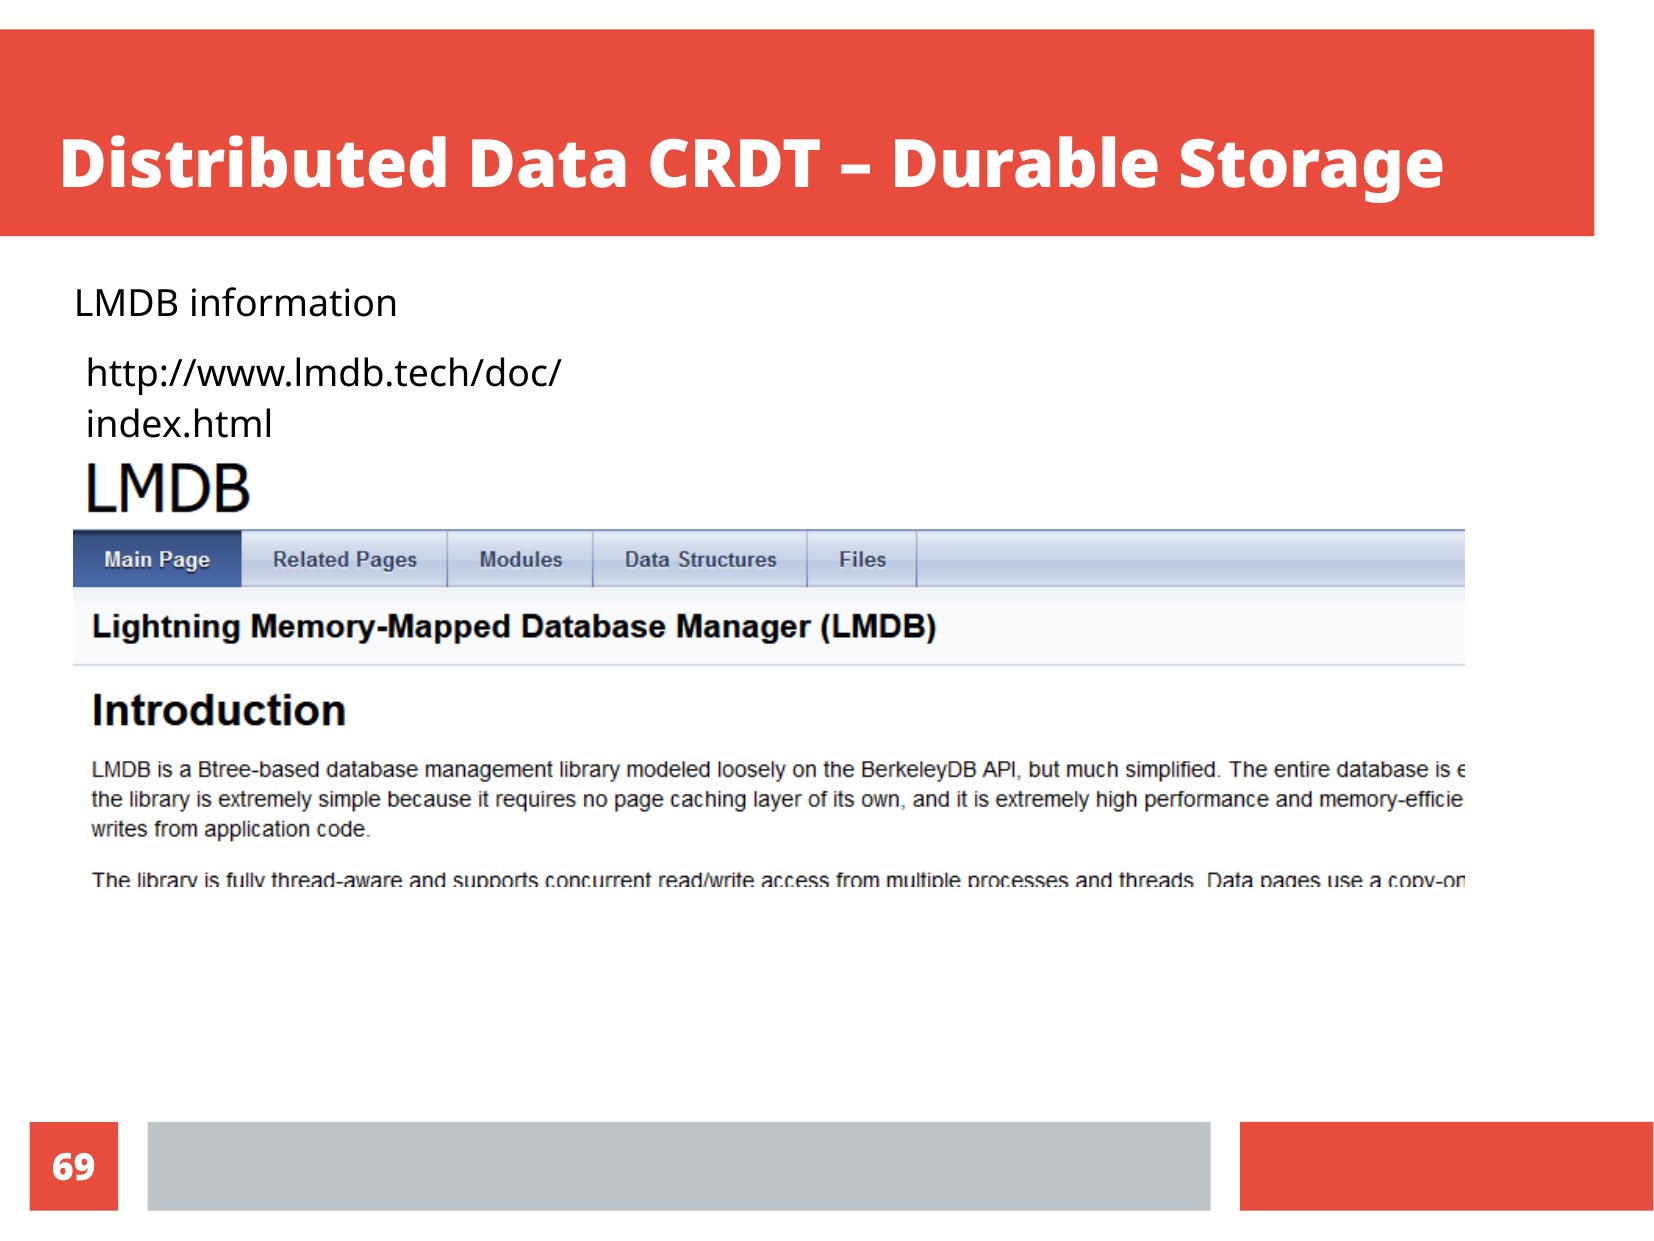

# Distributed Data CRDT – Durable Storage
LMDB information
http://www.lmdb.tech/doc/index.html
69